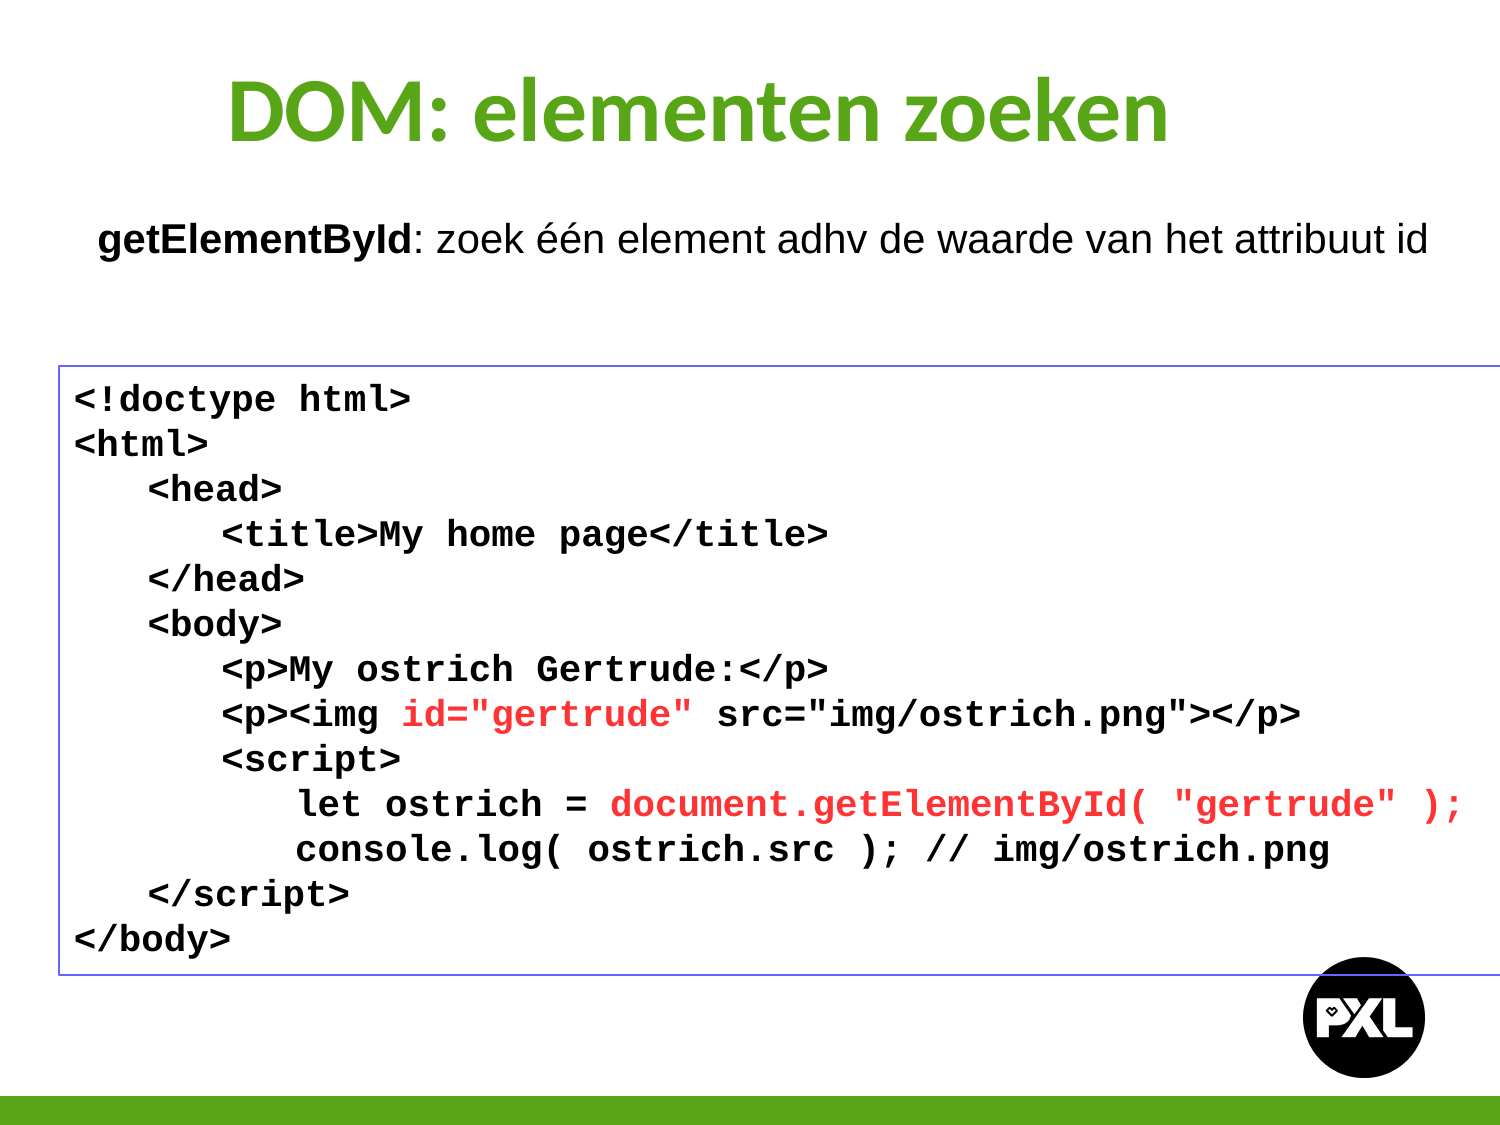

DOM: elementen zoeken
getElementById: zoek één element adhv de waarde van het attribuut id
<!doctype html>
<html>
	<head>
		<title>My home page</title>
	</head>
	<body>
		<p>My ostrich Gertrude:</p>
		<p><img id="gertrude" src="img/ostrich.png"></p>
		<script>
			let ostrich = document.getElementById( "gertrude" );
			console.log( ostrich.src ); // img/ostrich.png
	</script>
</body>